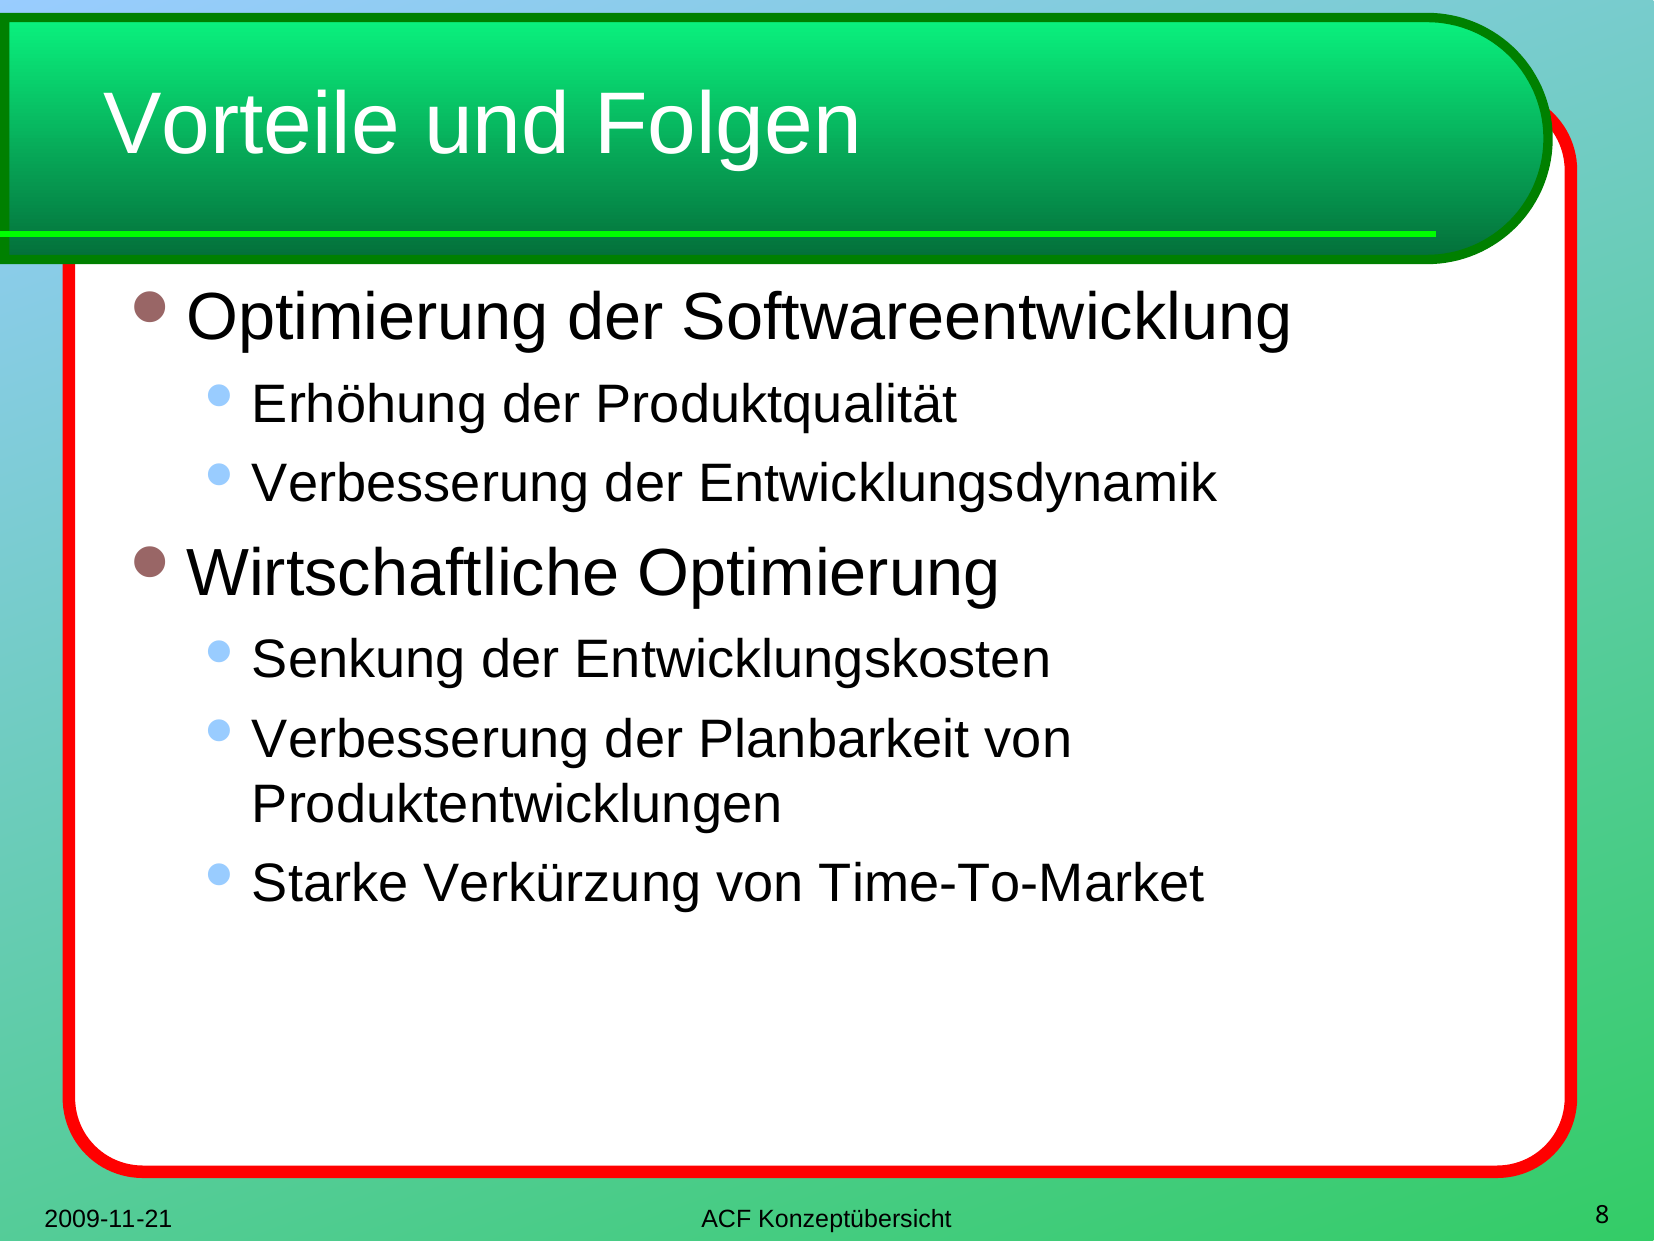

# Vorteile und Folgen
Optimierung der Softwareentwicklung
Erhöhung der Produktqualität
Verbesserung der Entwicklungsdynamik
Wirtschaftliche Optimierung
Senkung der Entwicklungskosten
Verbesserung der Planbarkeit von Produktentwicklungen
Starke Verkürzung von Time-To-Market
ACF Konzeptübersicht
2009-11-21
8